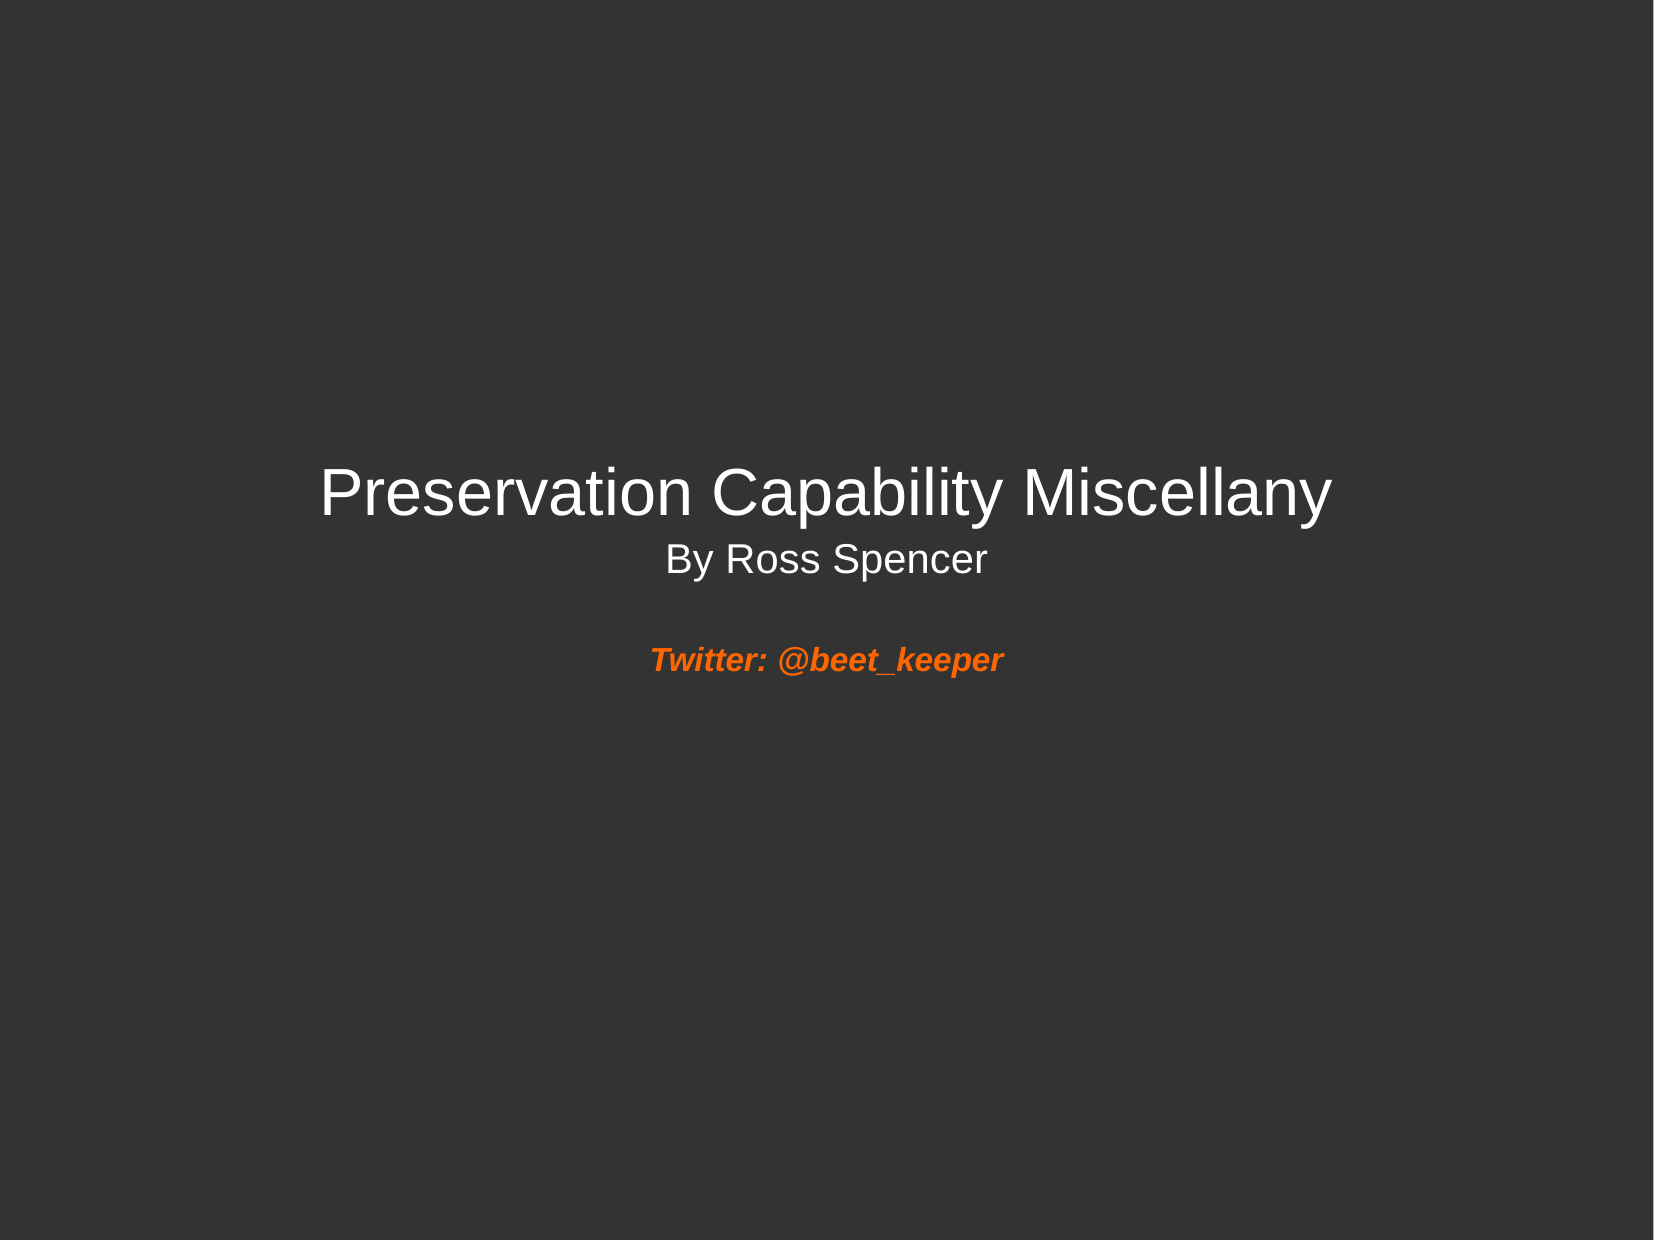

# Preservation Capability Miscellany
By Ross Spencer
Twitter: @beet_keeper